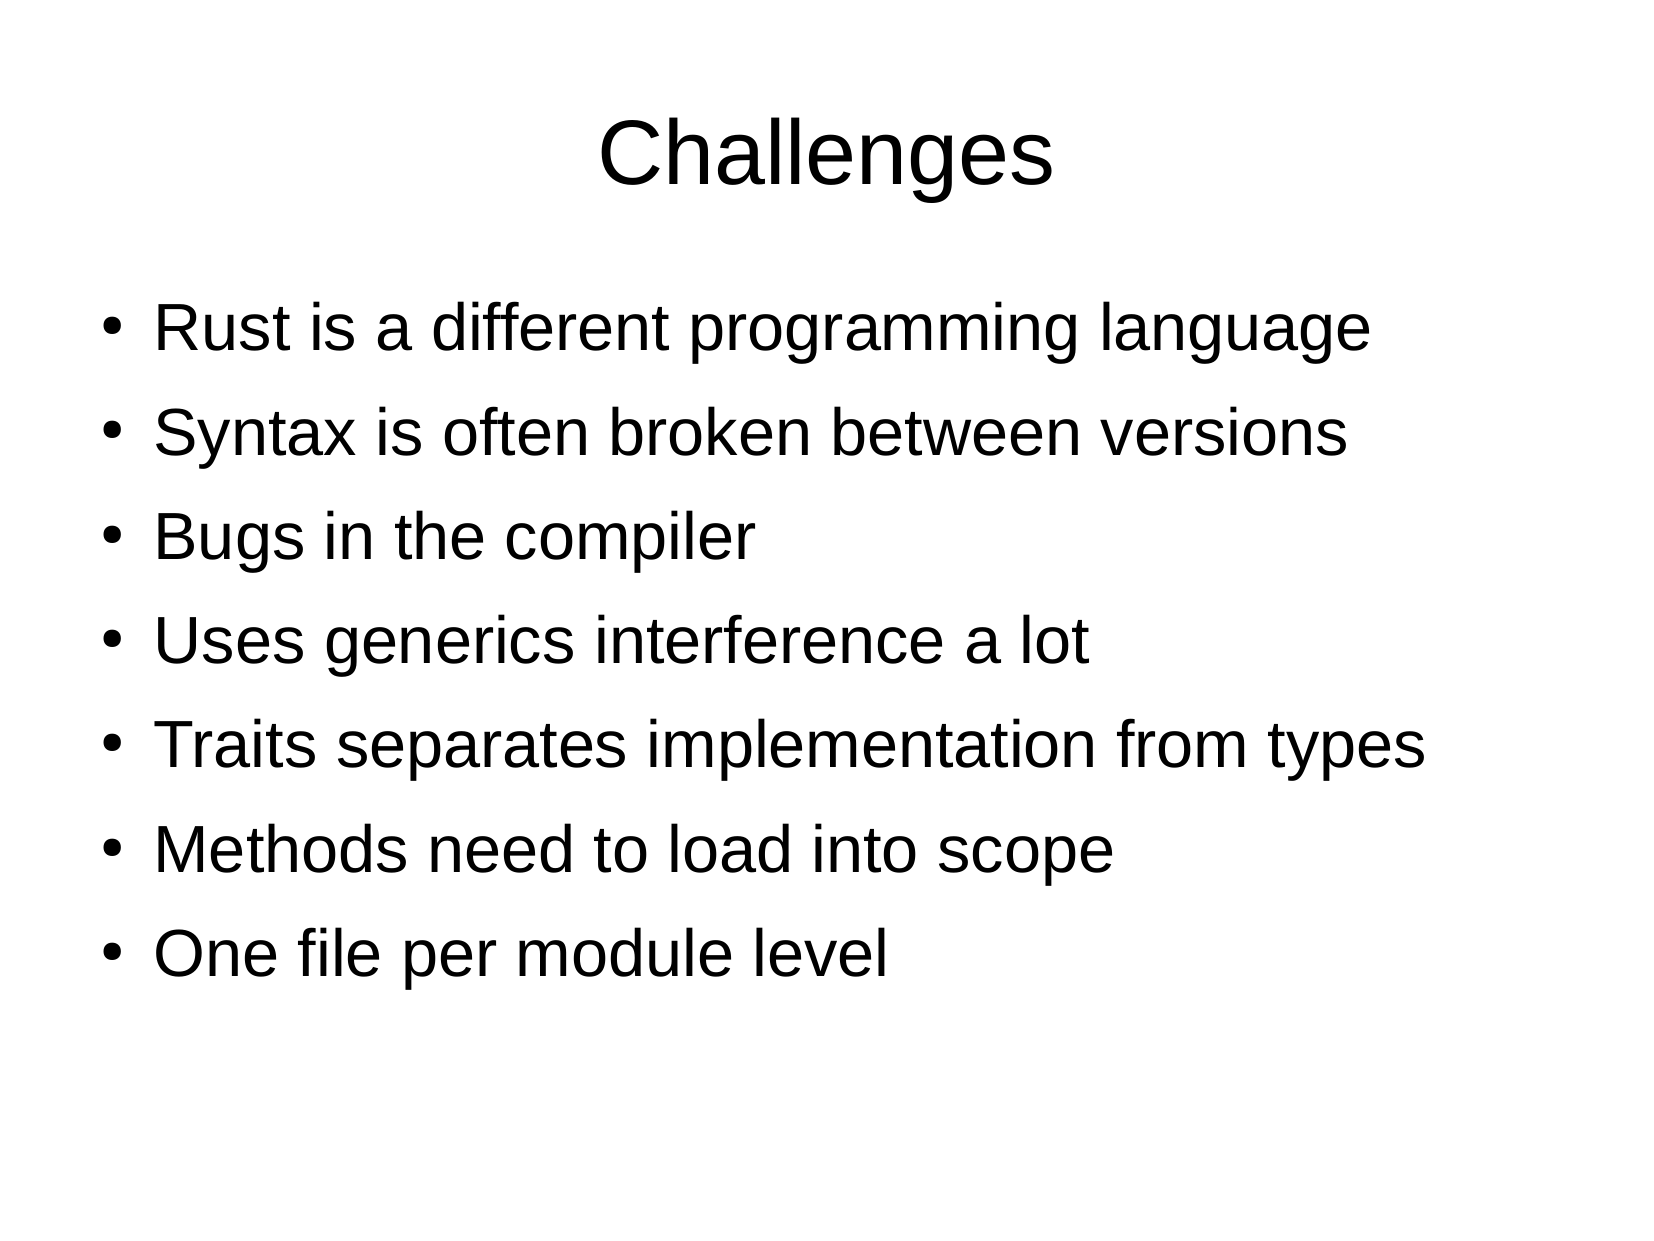

# Challenges
Rust is a different programming language
Syntax is often broken between versions
Bugs in the compiler
Uses generics interference a lot
Traits separates implementation from types
Methods need to load into scope
One file per module level